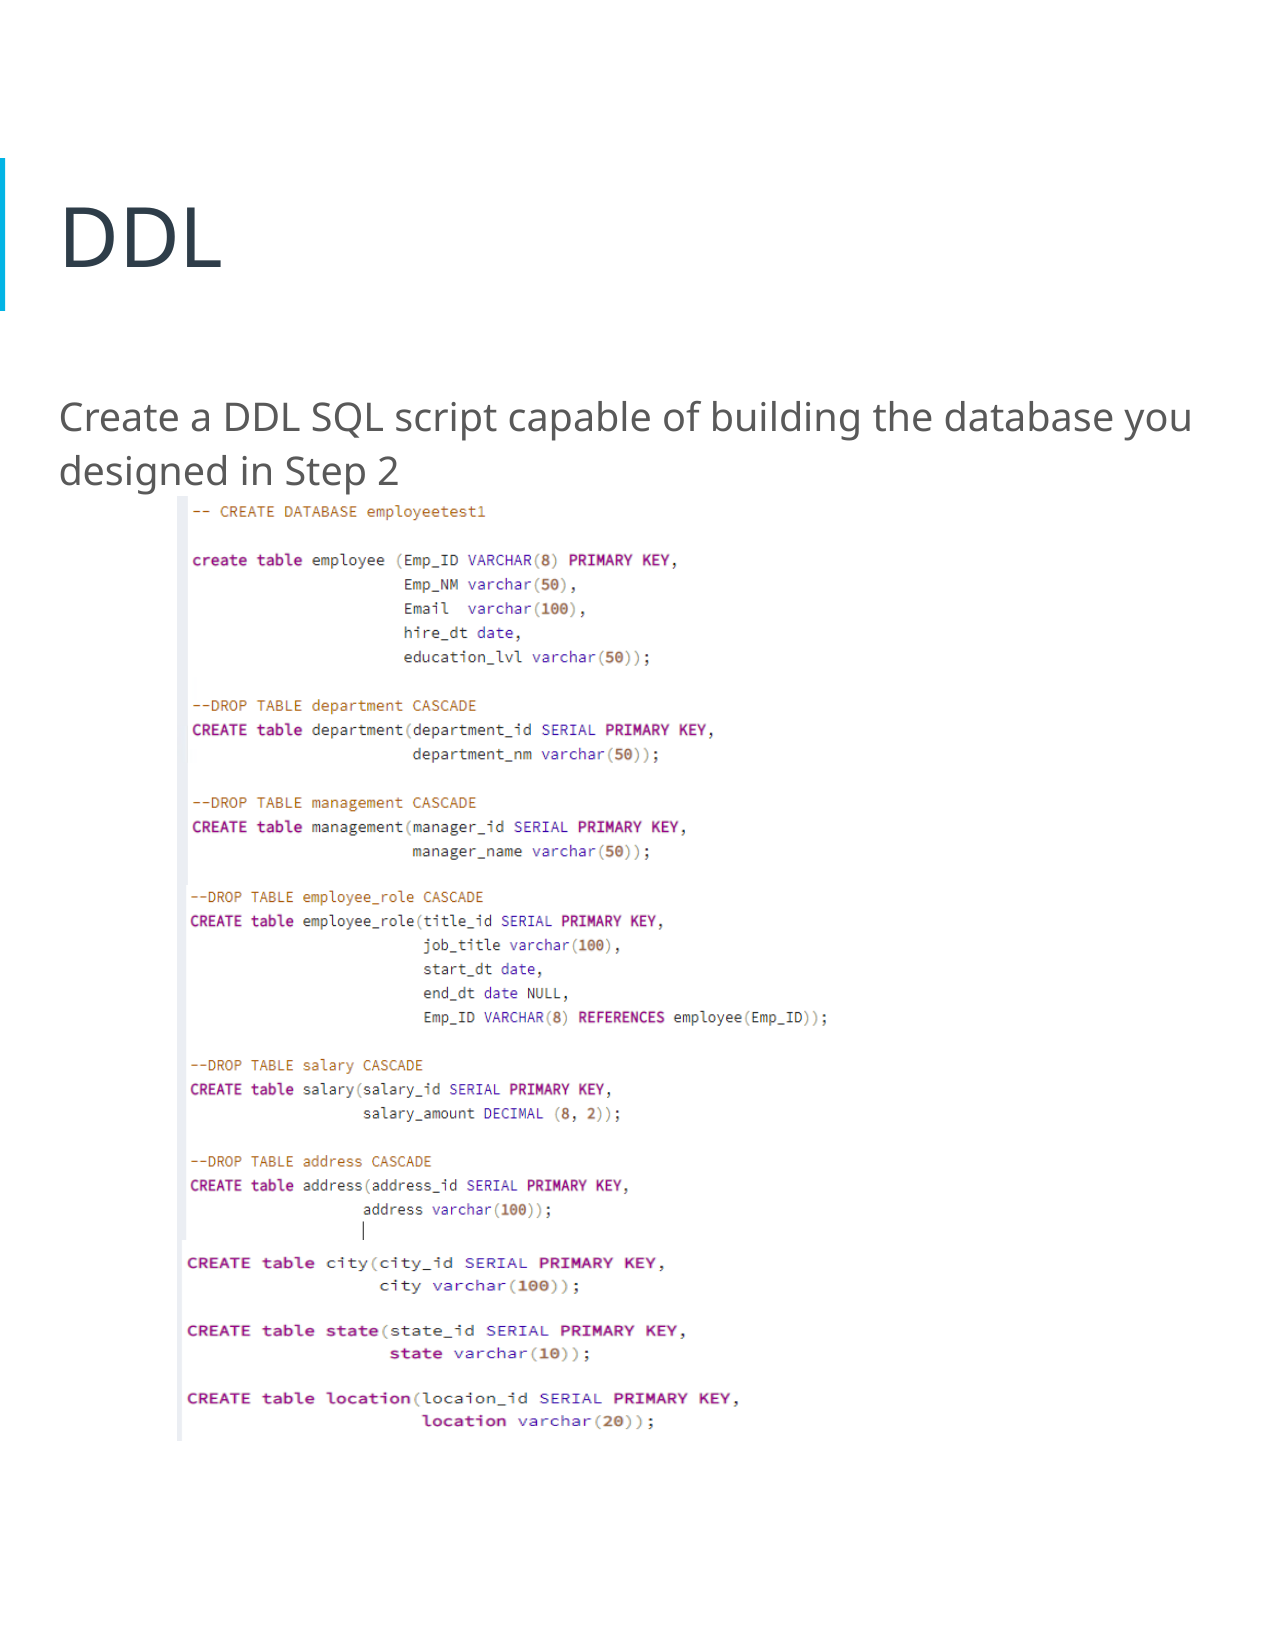

# DDL
Create a DDL SQL script capable of building the database you designed in Step 2